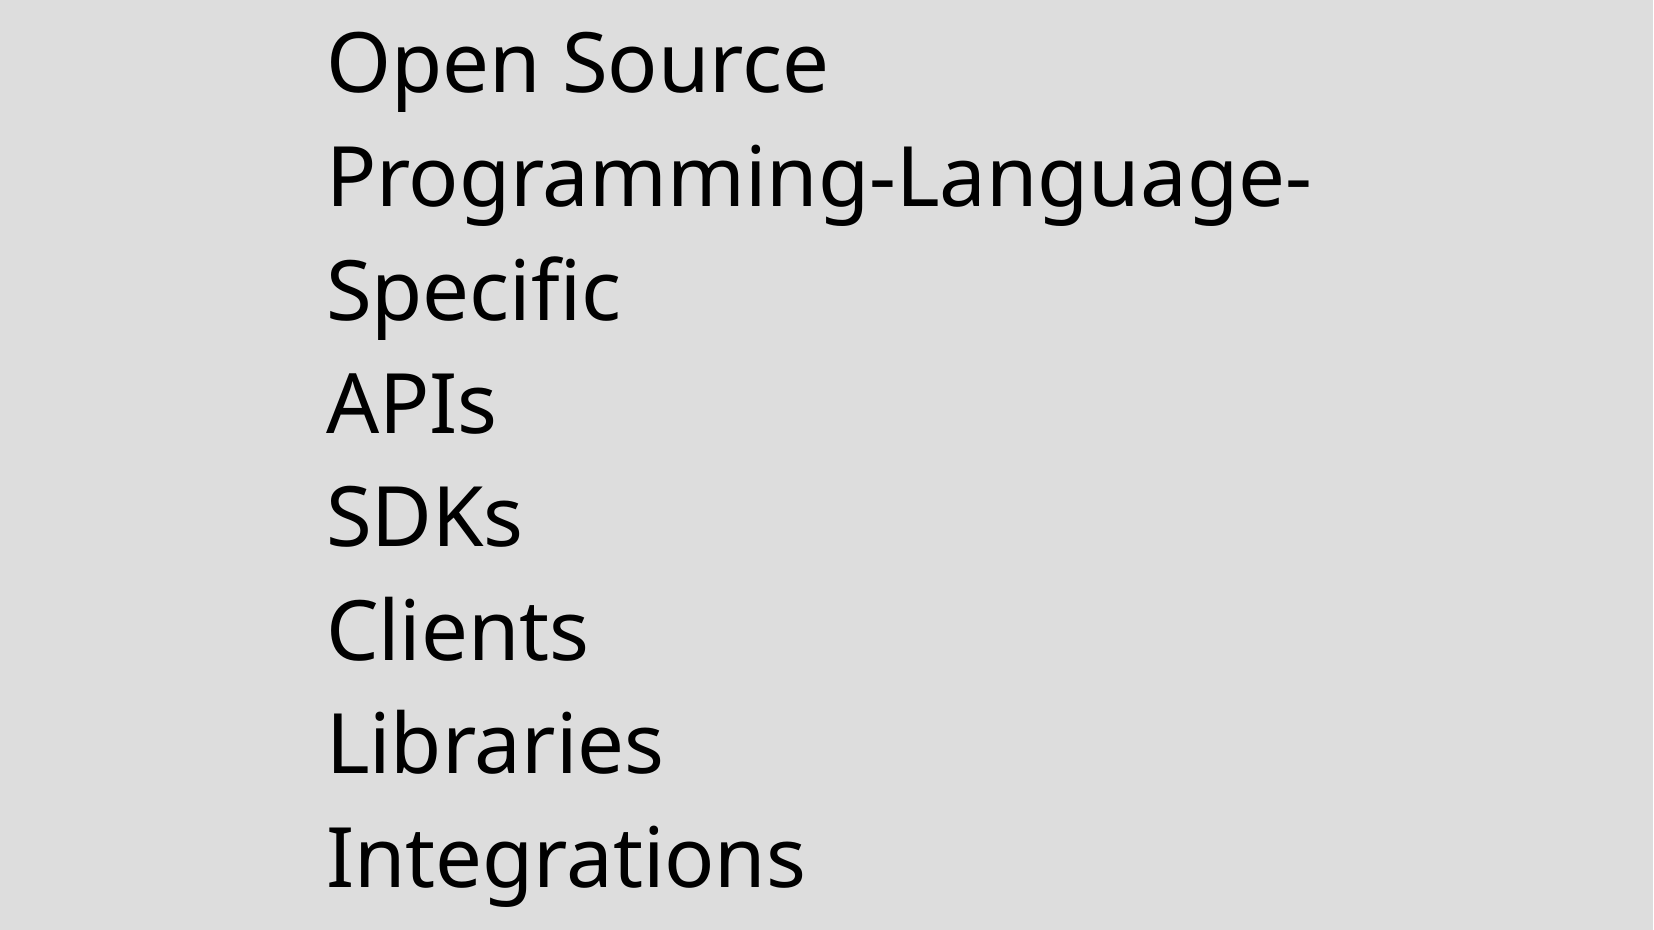

# Open Source
Programming-Language-Specific
APIs
SDKs
Clients
Libraries
Integrations